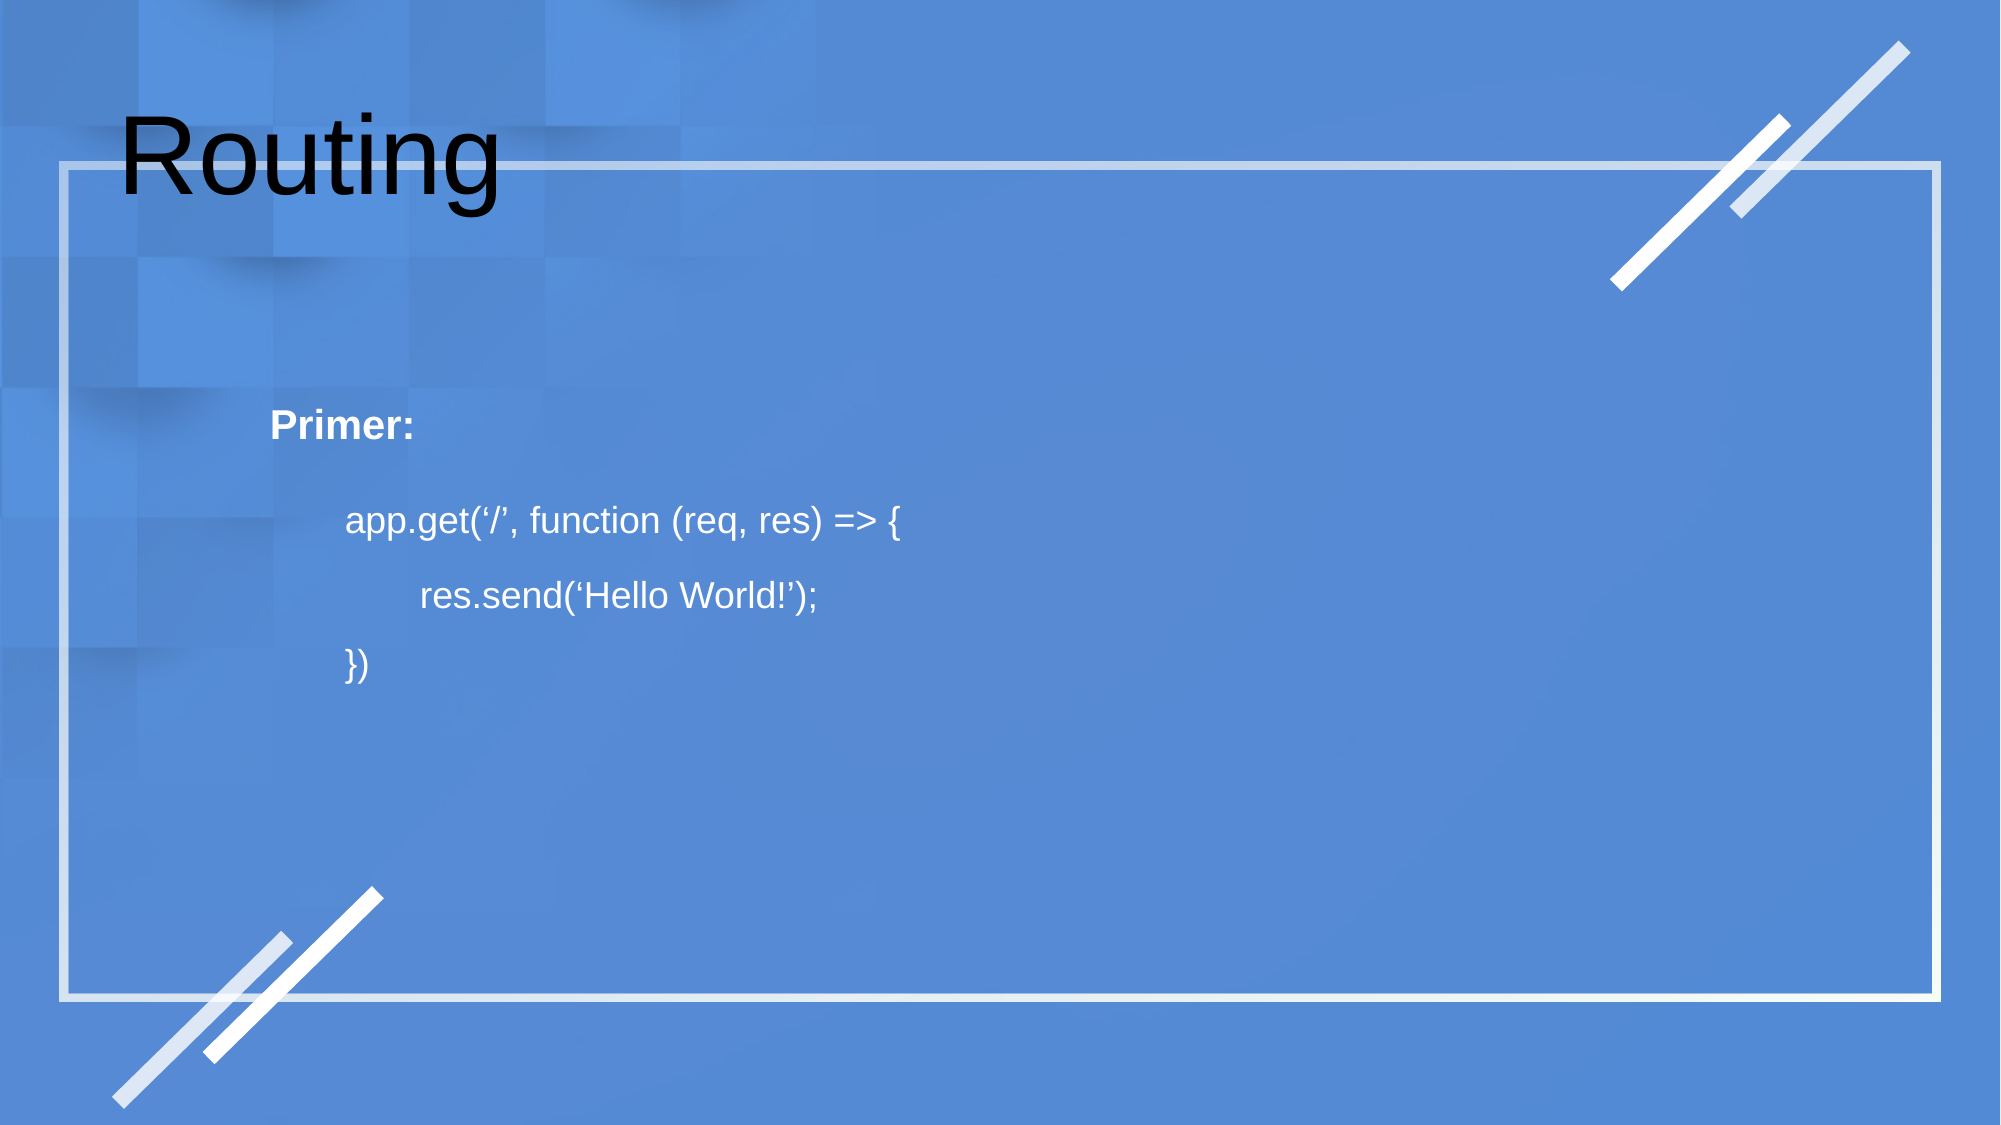

Routing
Primer:
	app.get(‘/’, function (req, res) => {
		res.send(‘Hello World!’);
	})